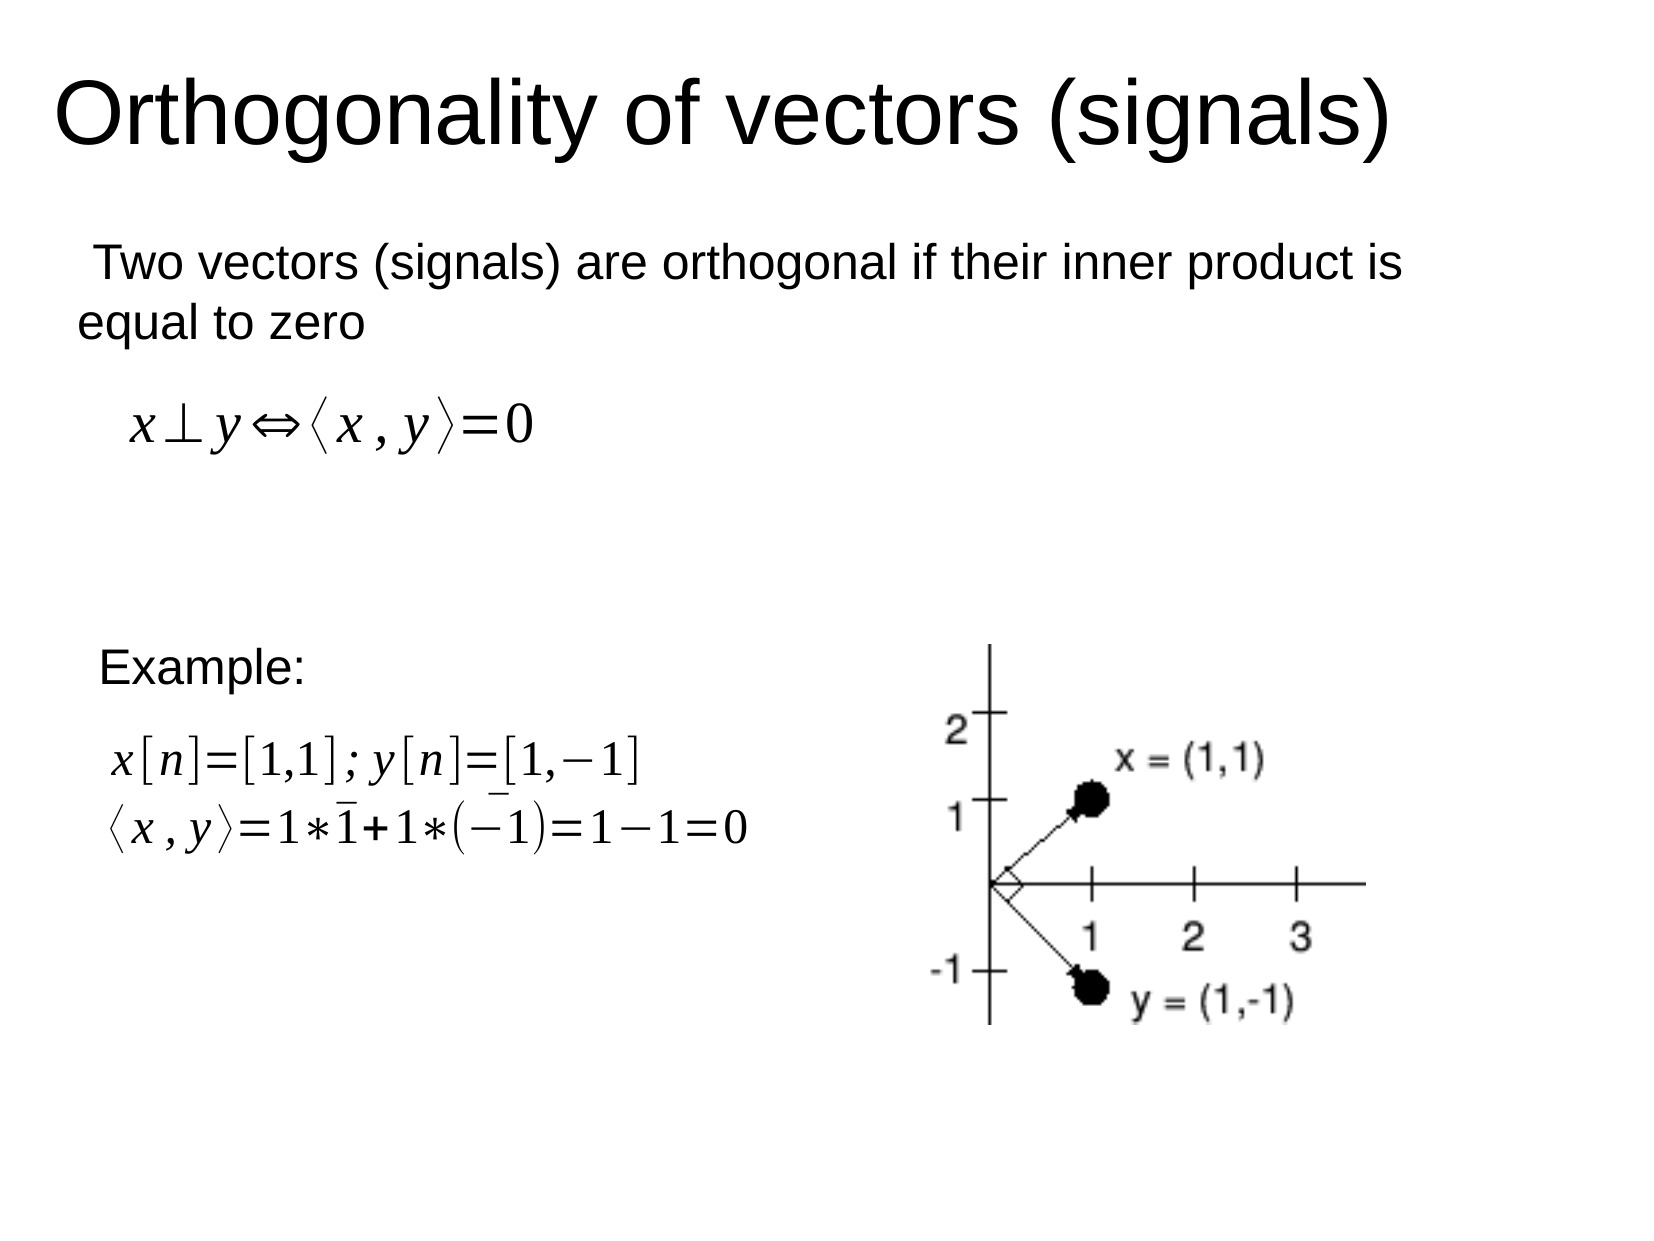

# Orthogonality of vectors (signals)
Two vectors (signals) are orthogonal if their inner product is equal to zero
Example: